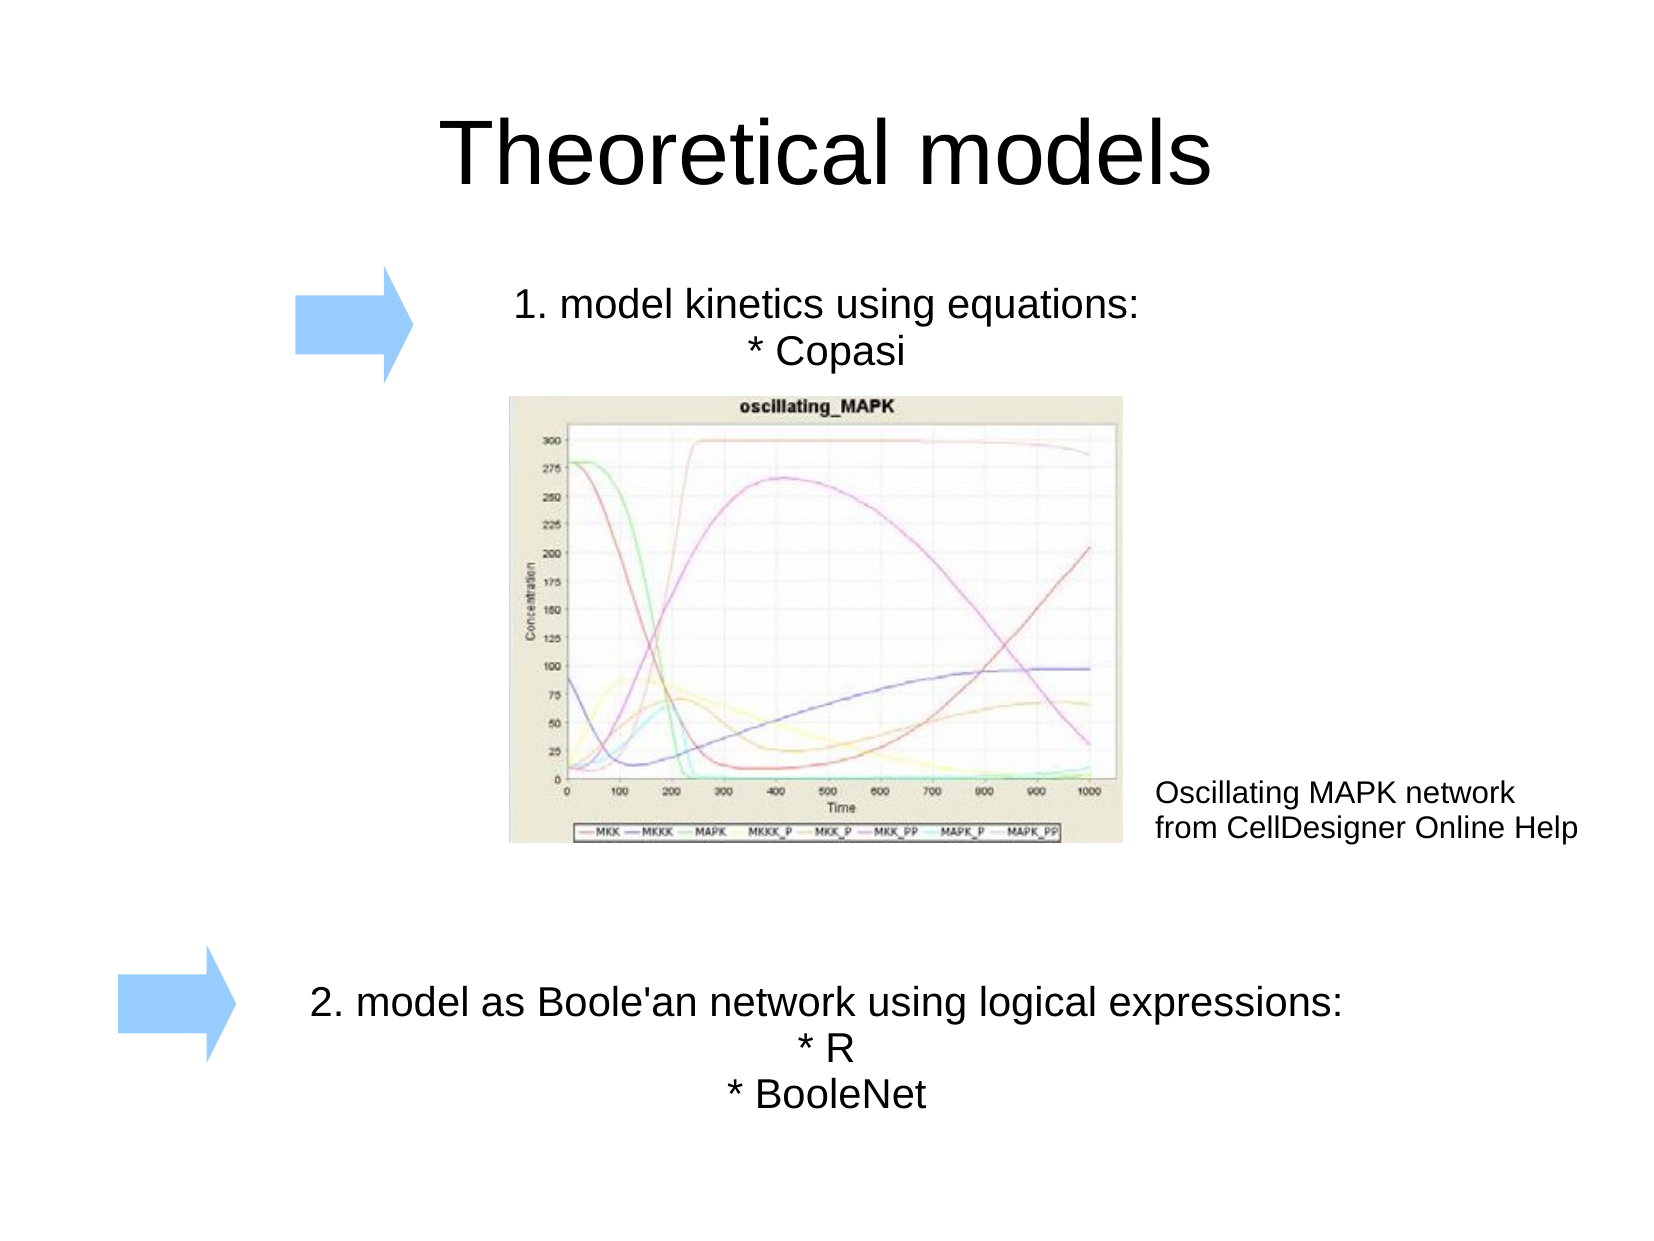

# Theoretical models
1. model kinetics using equations:
* Copasi
2. model as Boole'an network using logical expressions:
* R
* BooleNet
Oscillating MAPK network
from CellDesigner Online Help